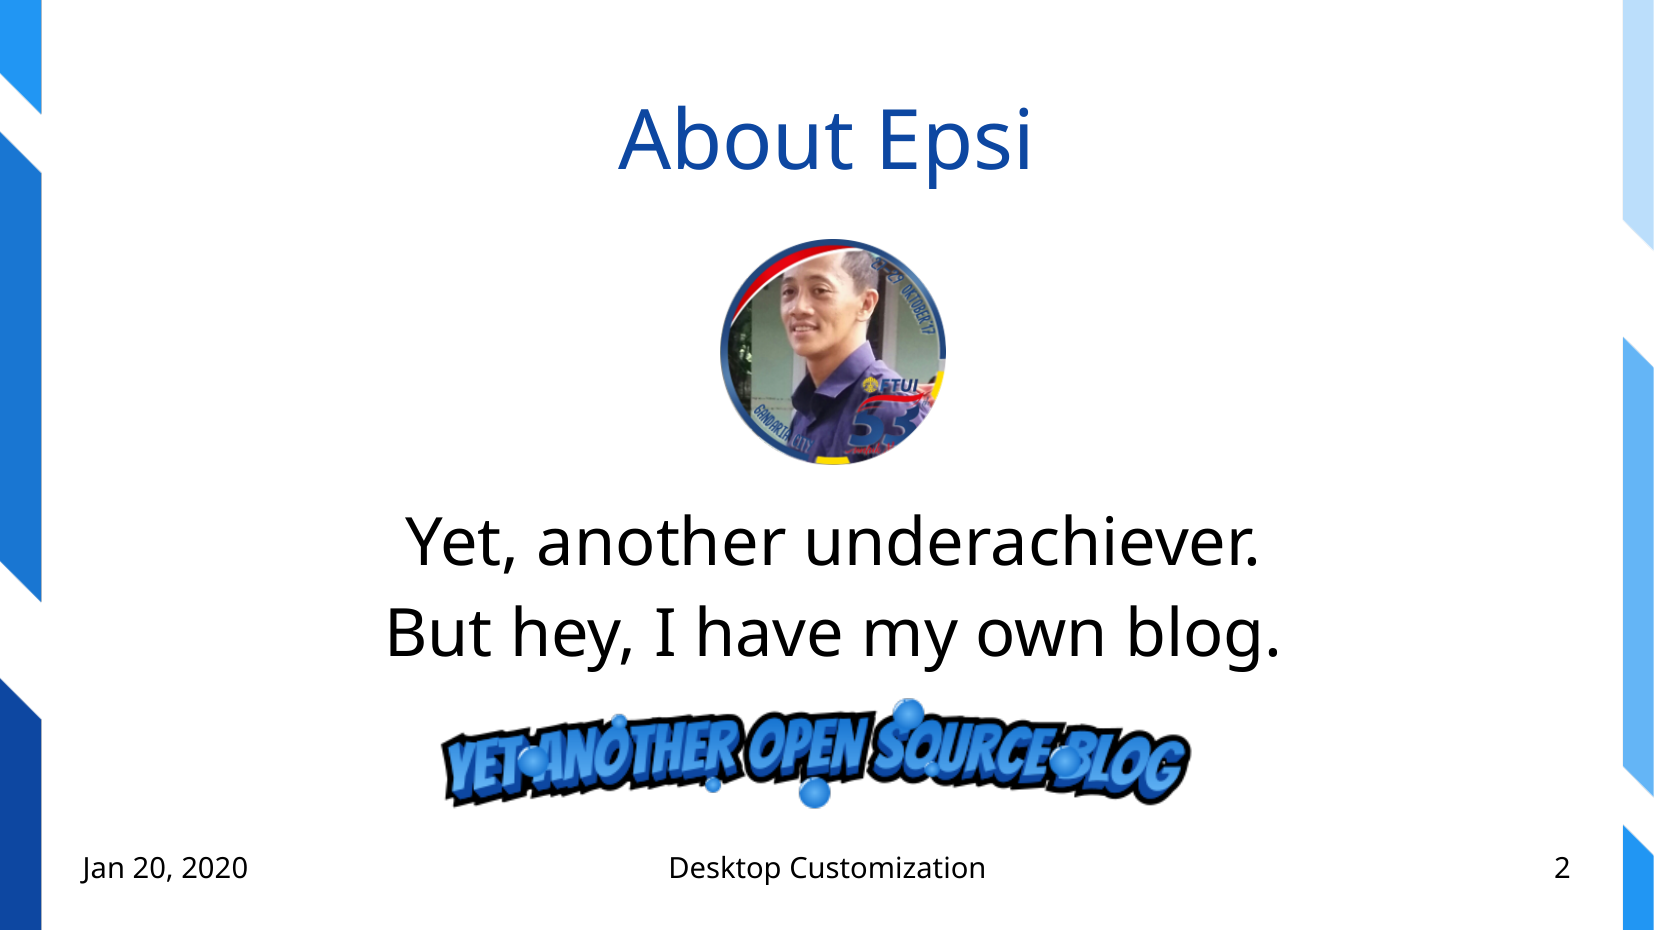

# About Epsi
Yet, another underachiever.
But hey, I have my own blog.
Jan 20, 2020
Desktop Customization
2